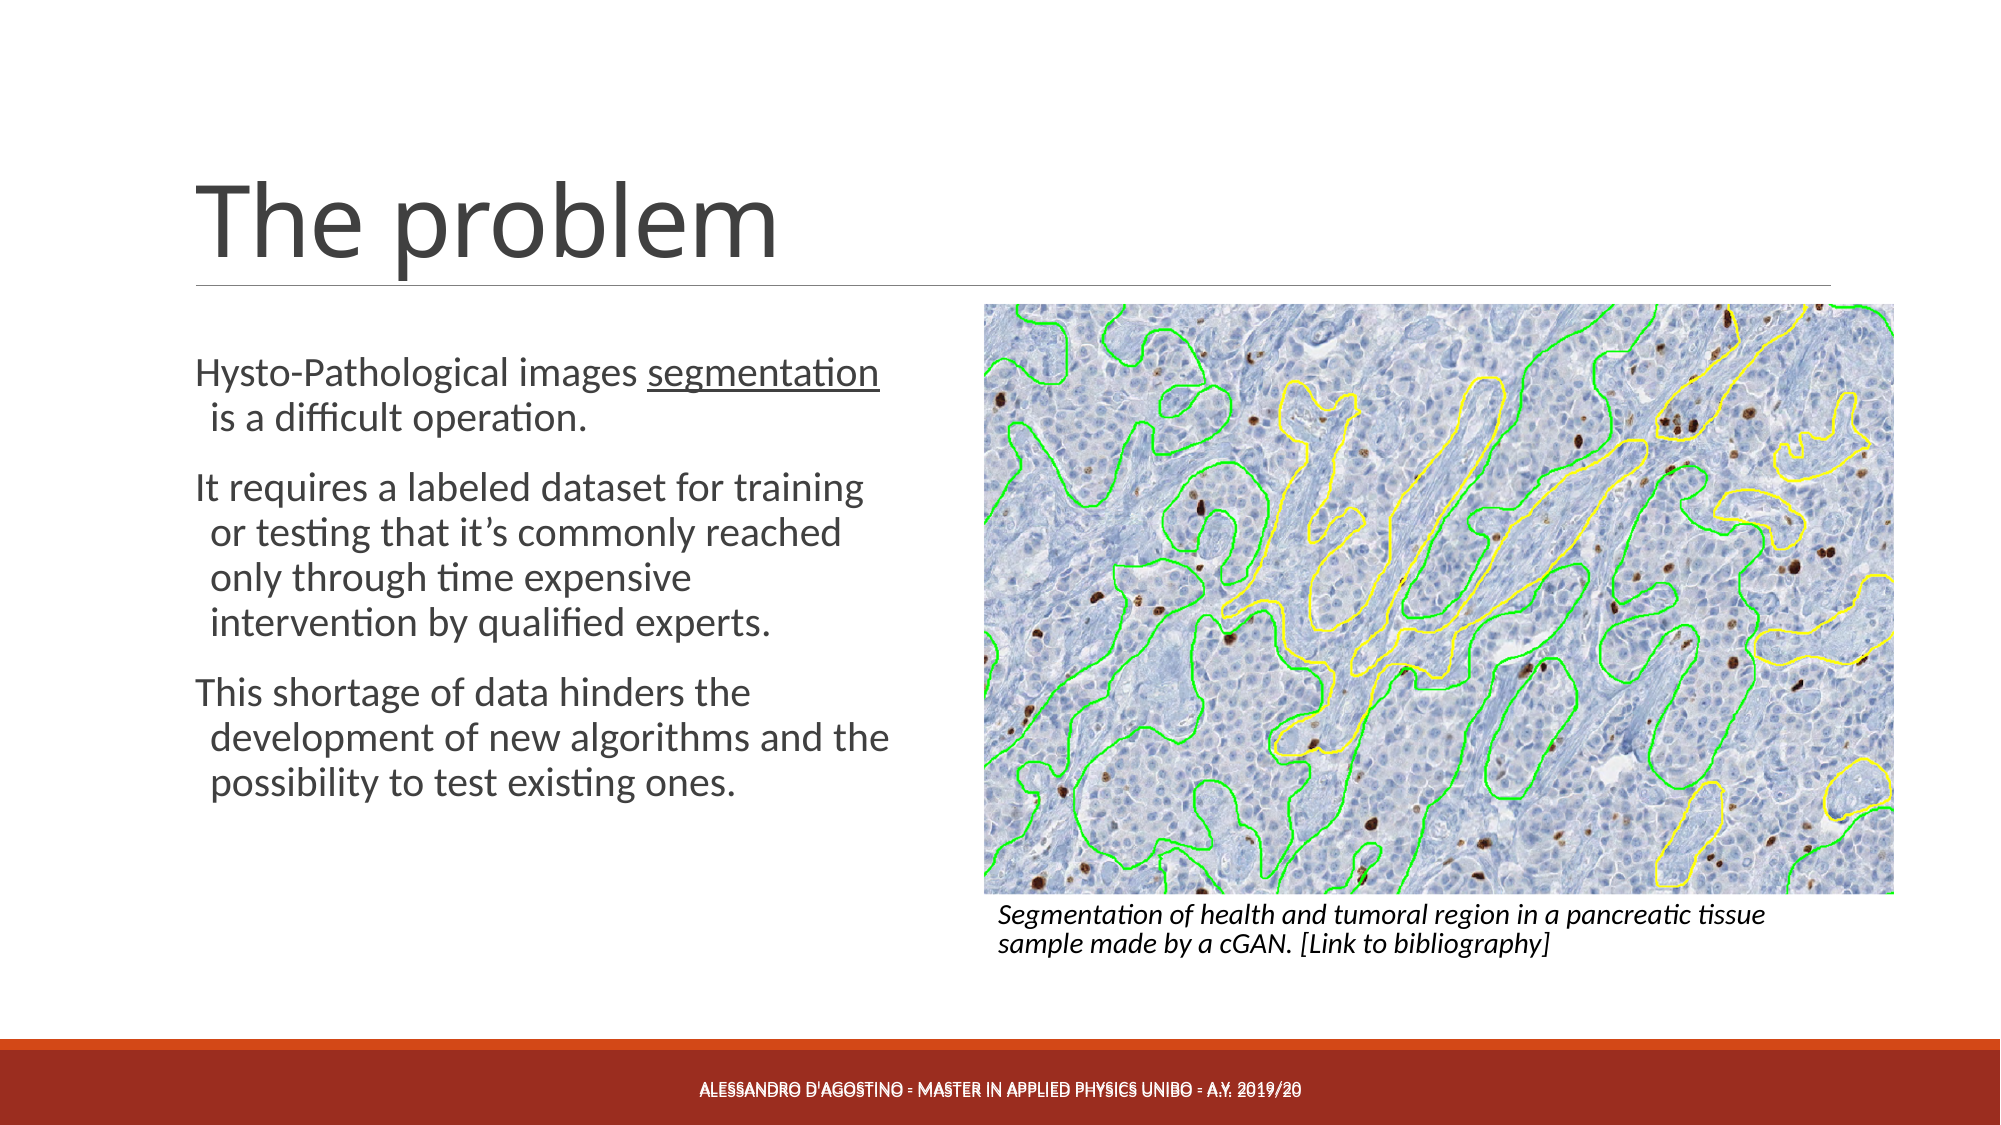

# The problem
Hysto-Pathological images segmentation is a difficult operation.
It requires a labeled dataset for training or testing that it’s commonly reached only through time expensive intervention by qualified experts.
This shortage of data hinders the development of new algorithms and the possibility to test existing ones.
Segmentation of health and tumoral region in a pancreatic tissue sample made by a cGAN. [Link to bibliography]
Alessandro d'Agostino - Master in Applied Physics UniBo - a.y. 2019/20
Alessandro d'Agostino - Master in Applied Physics UniBo - a.y. 2019/20